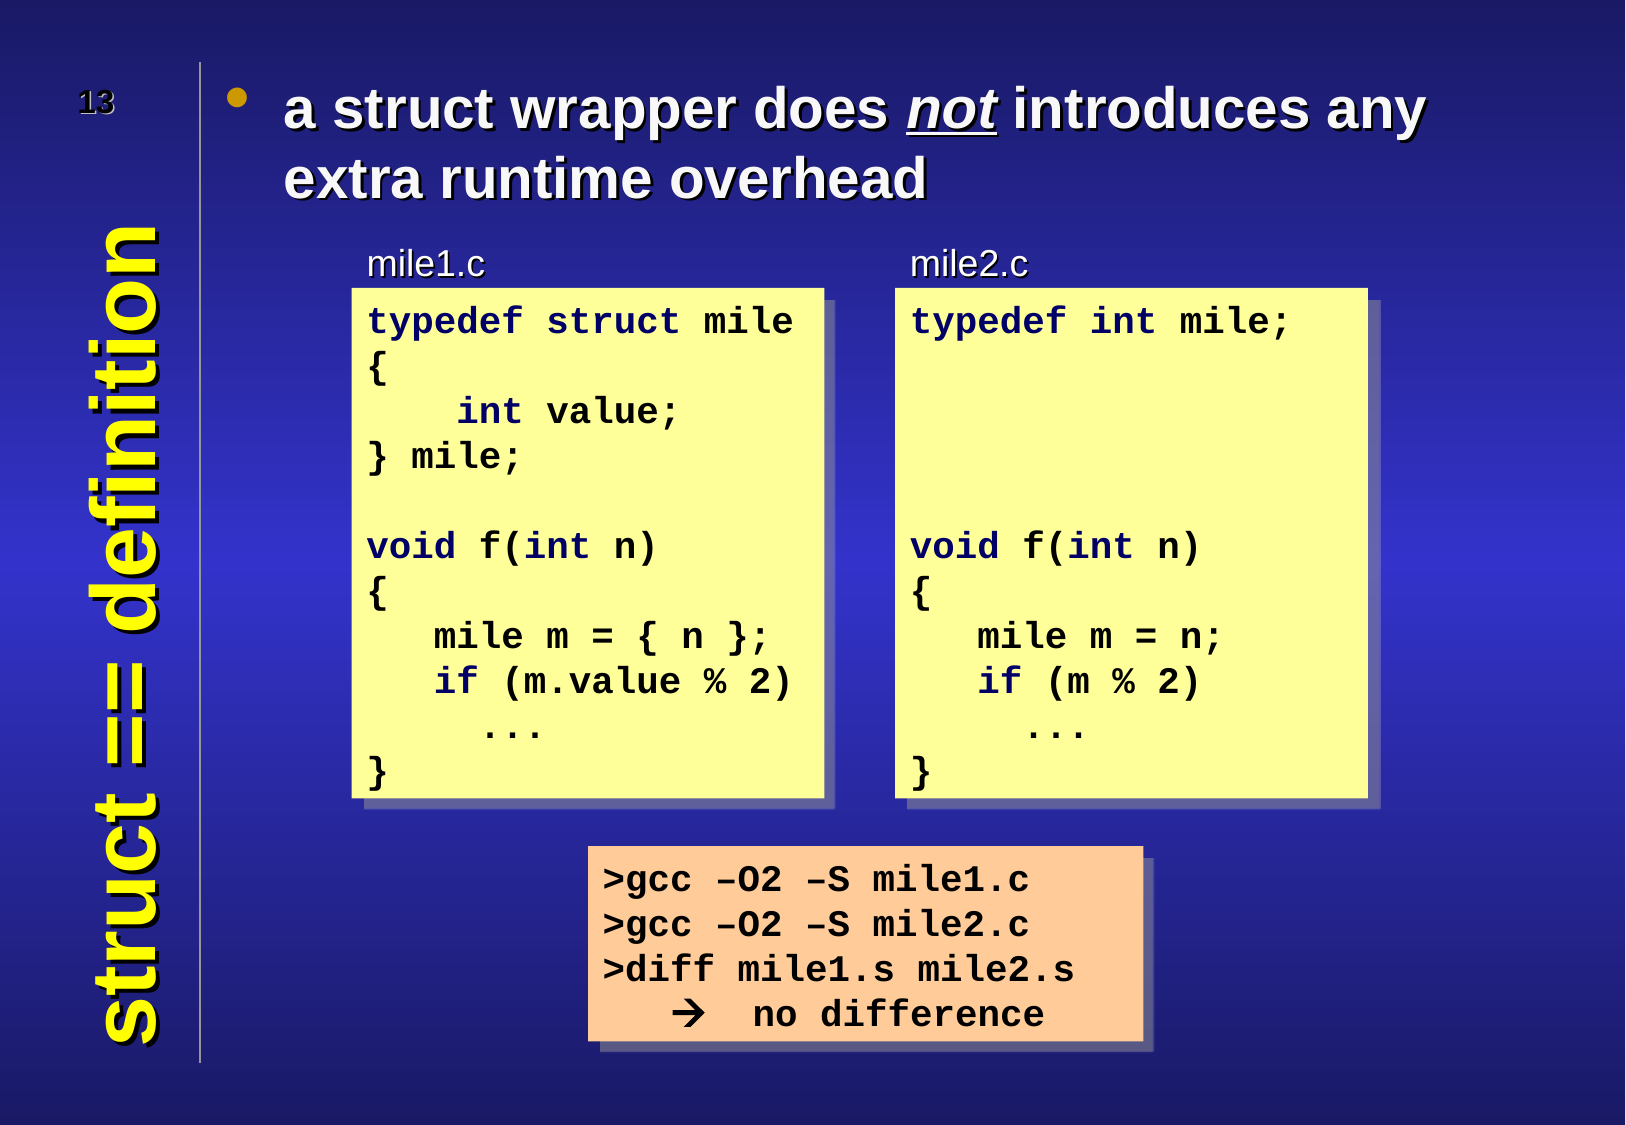

13
a struct wrapper does not introduces any extra runtime overhead
mile1.c
mile2.c
typedef struct mile
{
 int value;
} mile;
void f(int n)
{
 mile m = { n };
 if (m.value % 2)
 ...
}
typedef int mile;
void f(int n)
{
 mile m = n;
 if (m % 2)
 ...
}
# struct == definition
>gcc –O2 –S mile1.c
>gcc –O2 –S mile2.c
>diff mile1.s mile2.s
  no difference